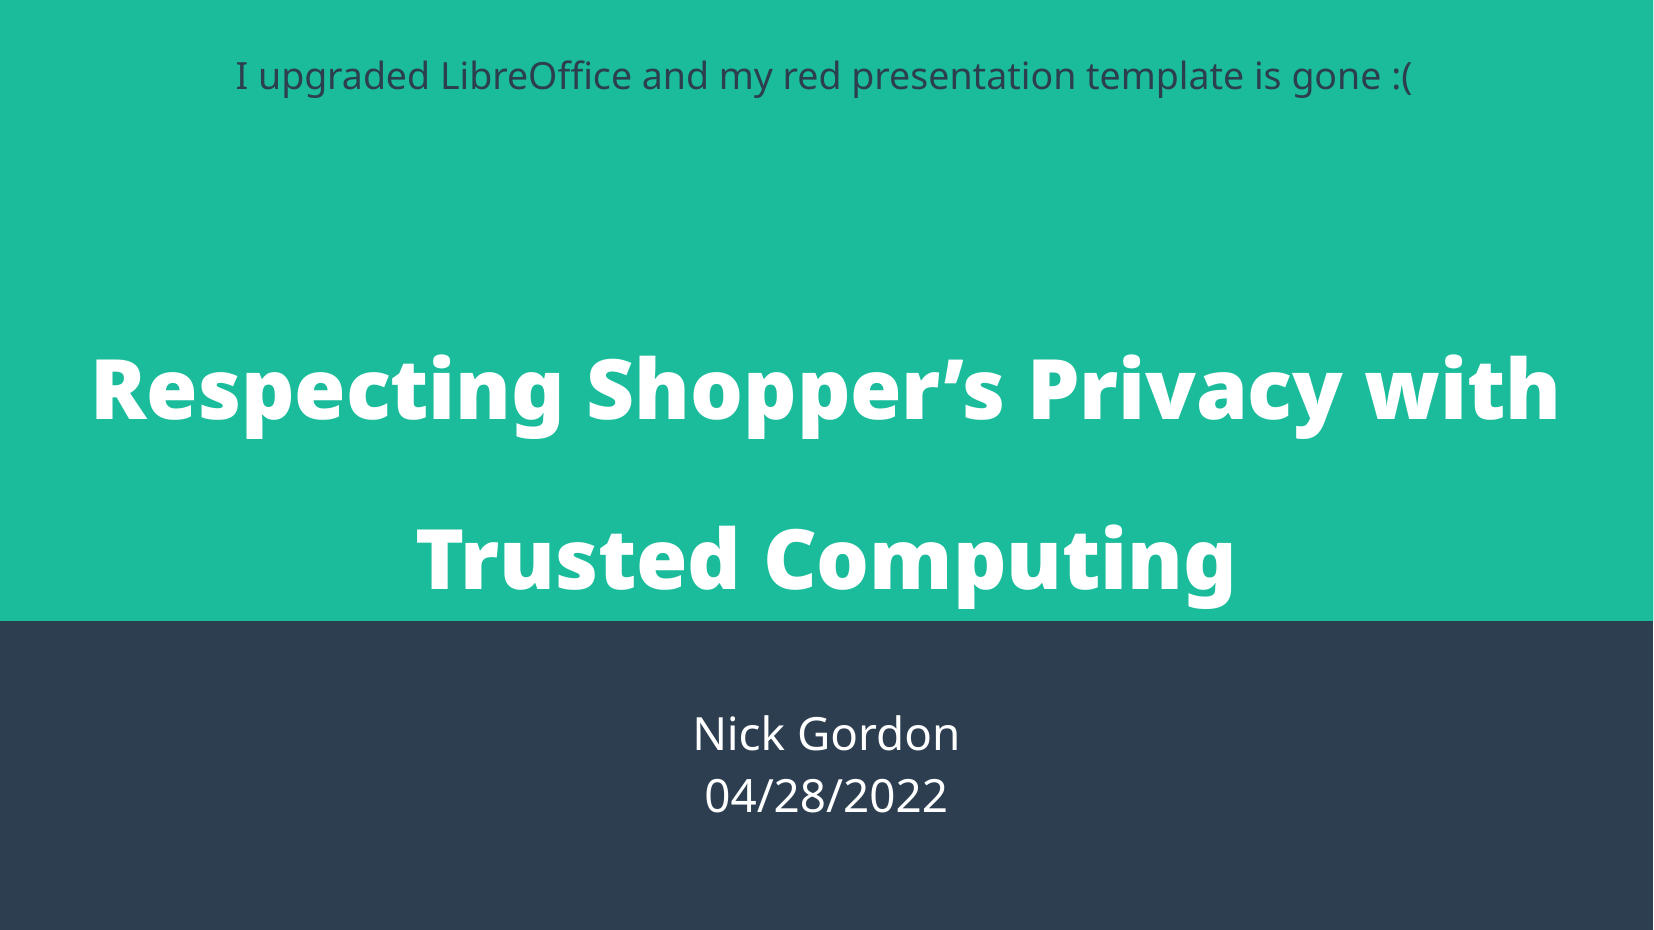

I upgraded LibreOffice and my red presentation template is gone :(
# Respecting Shopper’s Privacy with Trusted Computing
Nick Gordon
04/28/2022